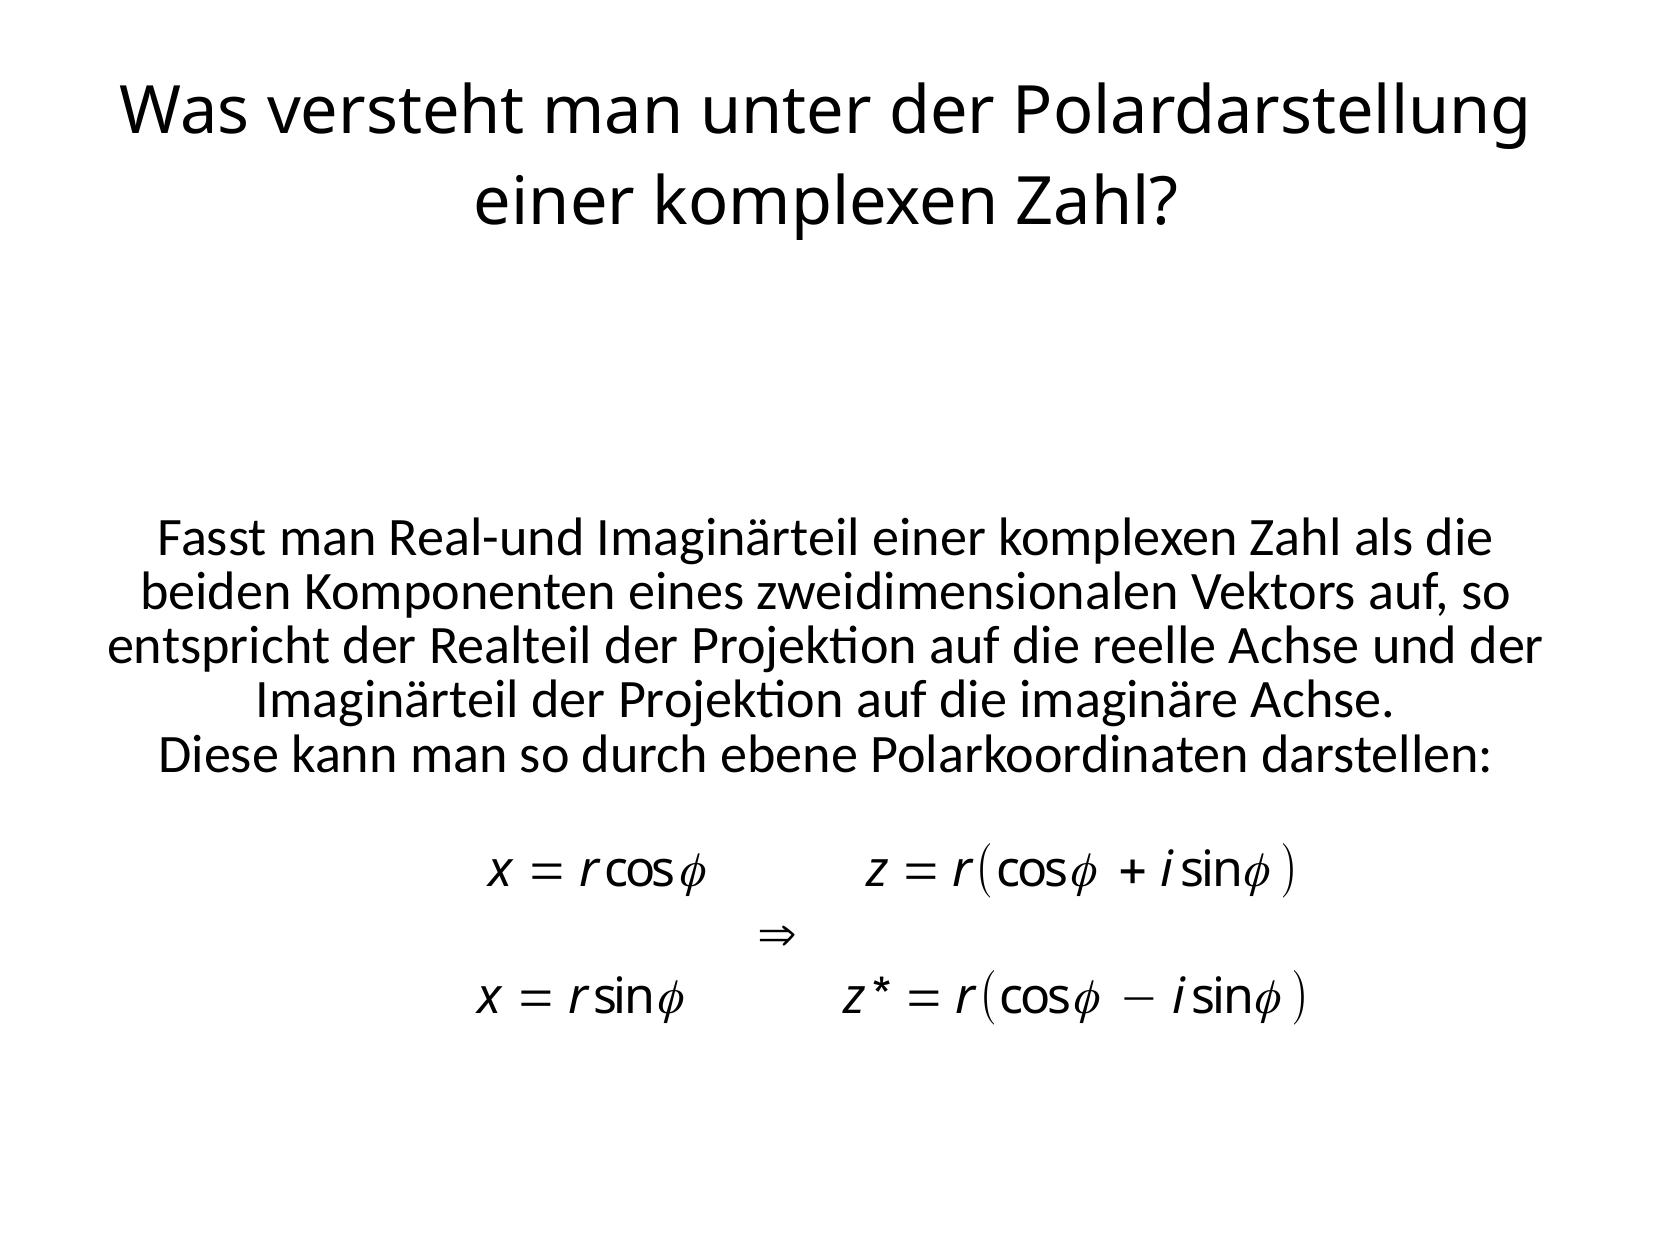

# Was versteht man unter der Polardarstellung einer komplexen Zahl?
Fasst man Real-und Imaginärteil einer komplexen Zahl als die beiden Komponenten eines zweidimensionalen Vektors auf, so entspricht der Realteil der Projektion auf die reelle Achse und der Imaginärteil der Projektion auf die imaginäre Achse.
Diese kann man so durch ebene Polarkoordinaten darstellen: